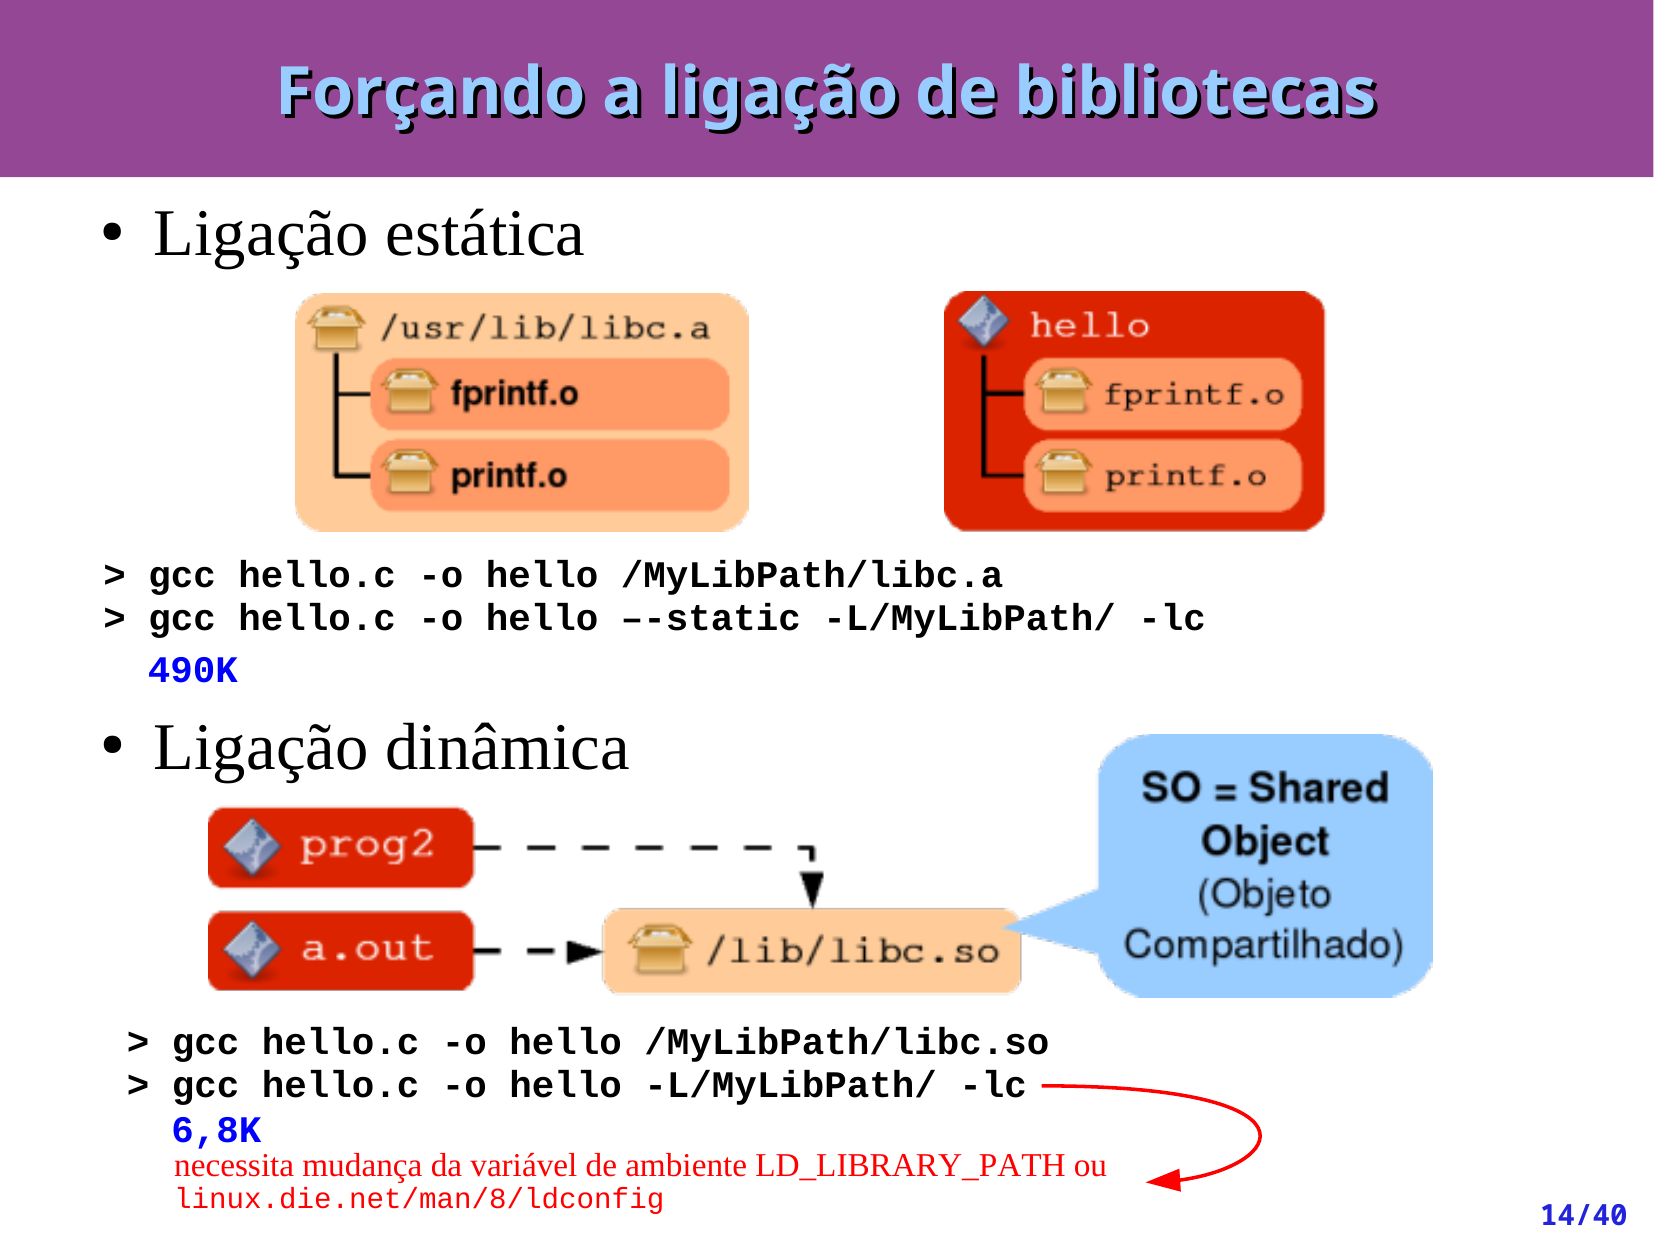

# Forçando a ligação de bibliotecas
Ligação estática
> gcc hello.c -o hello /MyLibPath/libc.a
> gcc hello.c -o hello –-static -L/MyLibPath/ -lc
 490K
Ligação dinâmica
> gcc hello.c -o hello /MyLibPath/libc.so
> gcc hello.c -o hello -L/MyLibPath/ -lc
 6,8K
necessita mudança da variável de ambiente LD_LIBRARY_PATH ou
linux.die.net/man/8/ldconfig
14